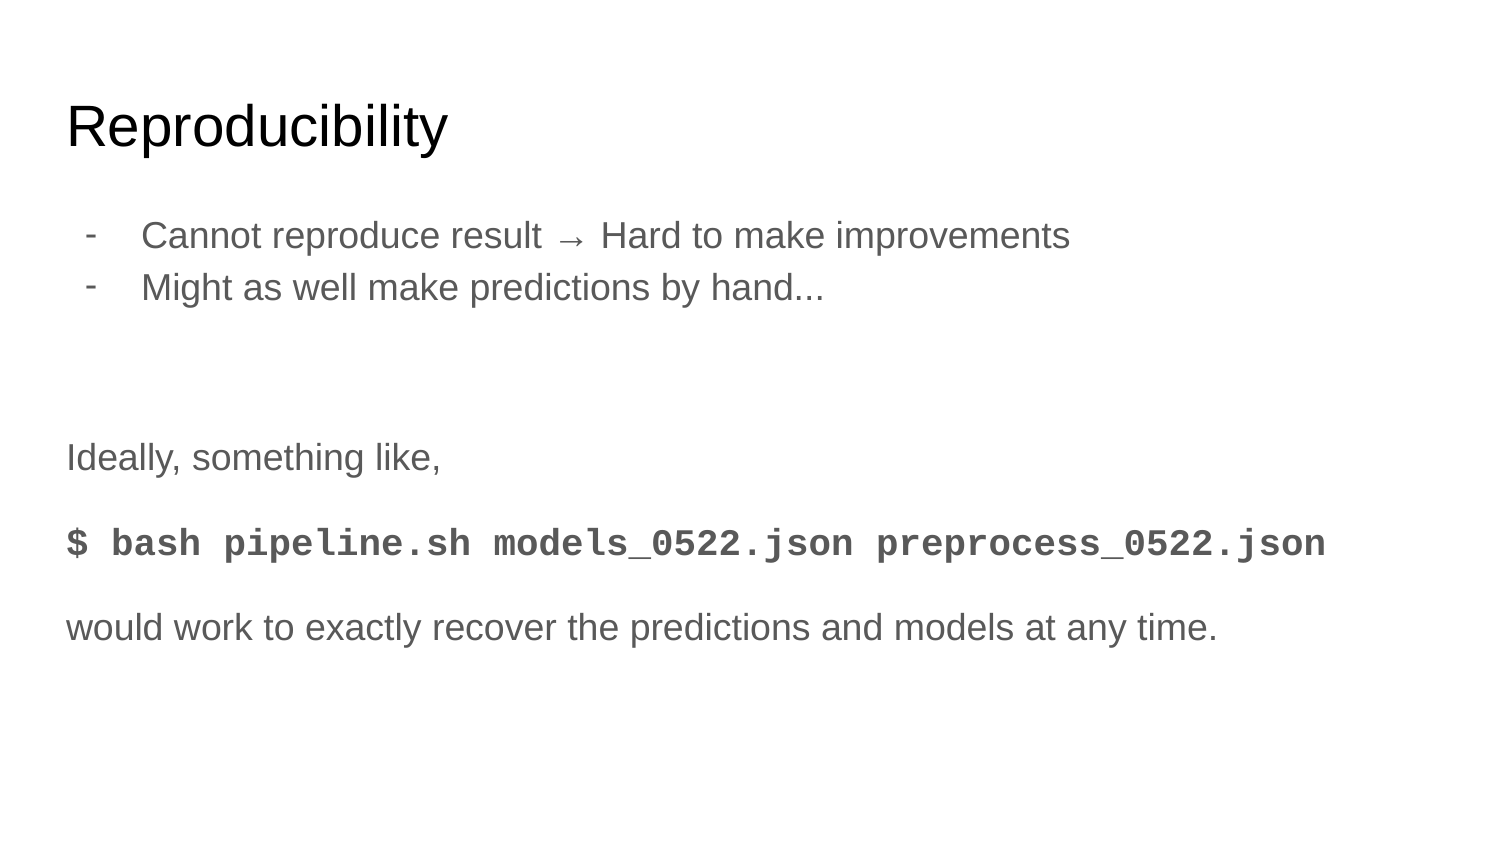

# Reproducibility
Cannot reproduce result → Hard to make improvements
Might as well make predictions by hand...
Ideally, something like,
$ bash pipeline.sh models_0522.json preprocess_0522.json
would work to exactly recover the predictions and models at any time.